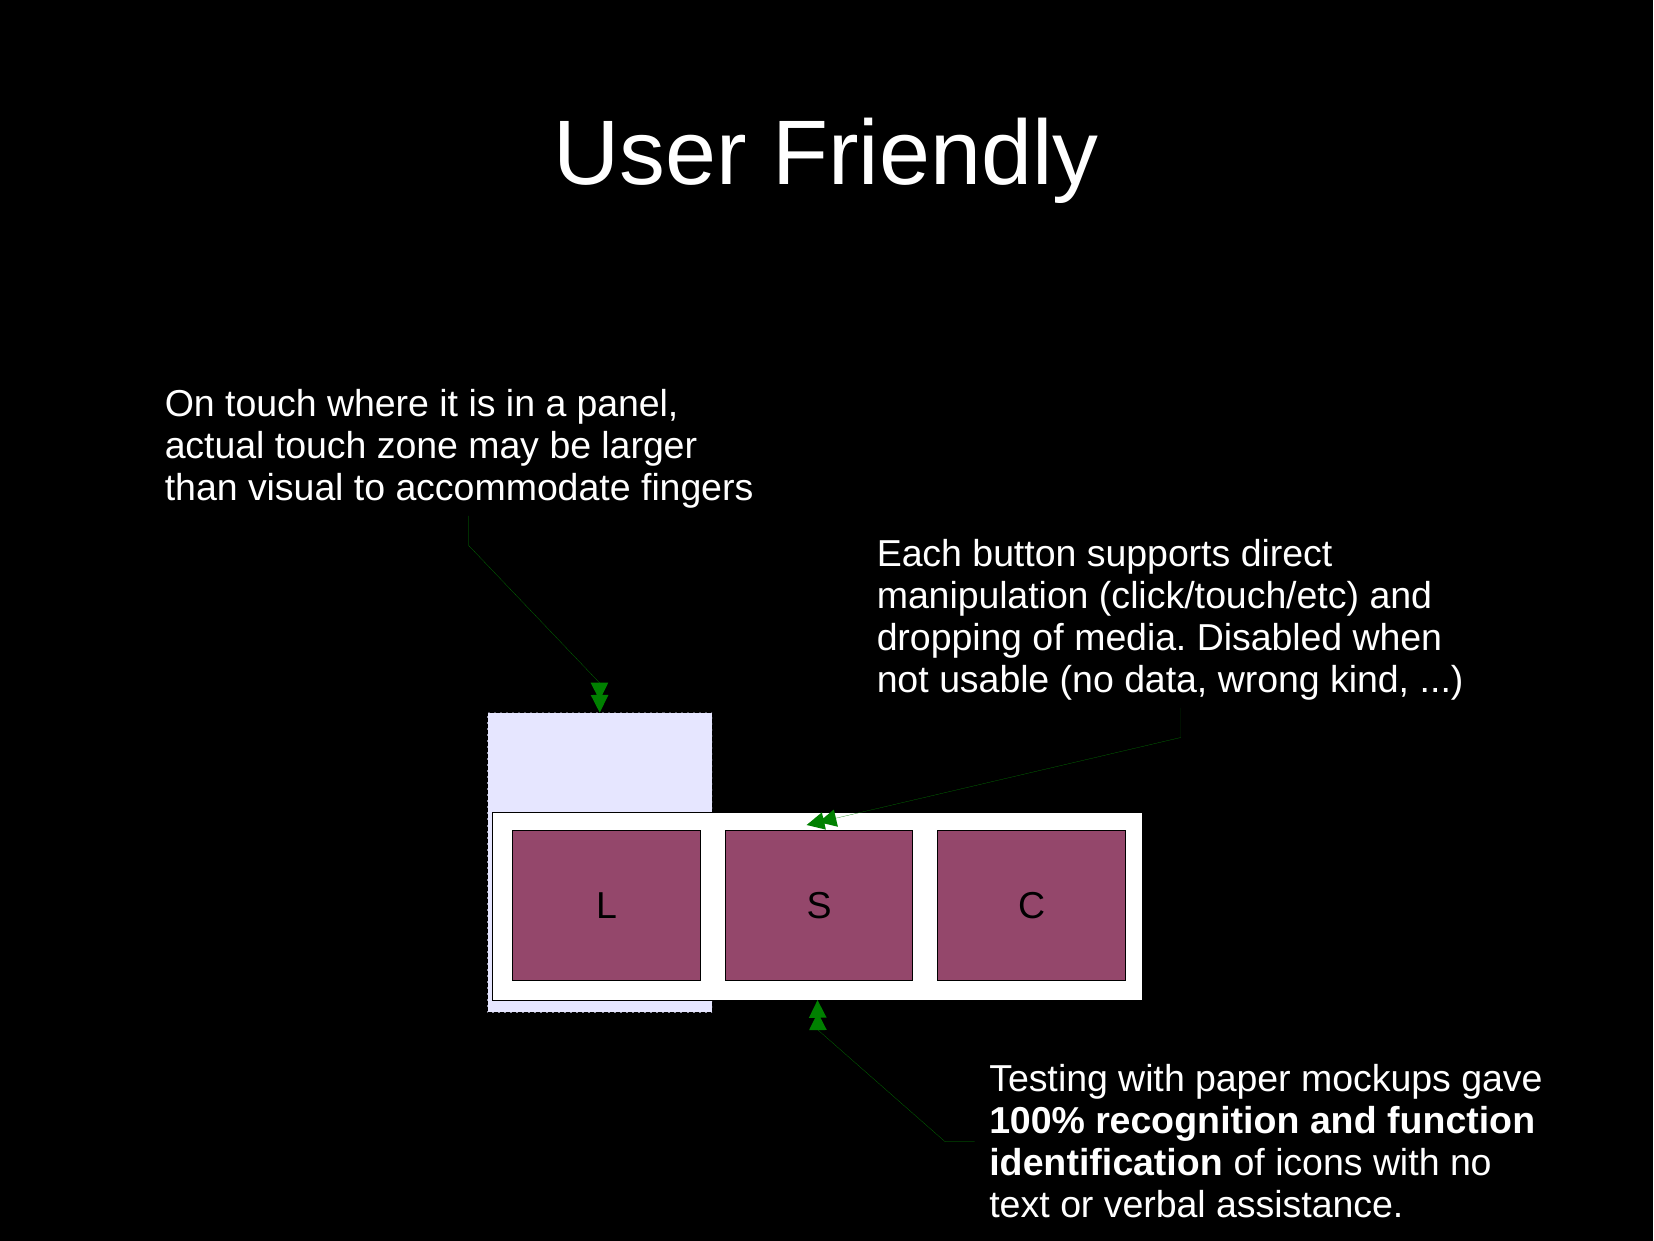

# User Friendly
On touch where it is in a panel, actual touch zone may be larger than visual to accommodate fingers
Each button supports direct manipulation (click/touch/etc) and dropping of media. Disabled when not usable (no data, wrong kind, ...)
L
S
C
Testing with paper mockups gave 100% recognition and function identification of icons with no text or verbal assistance.